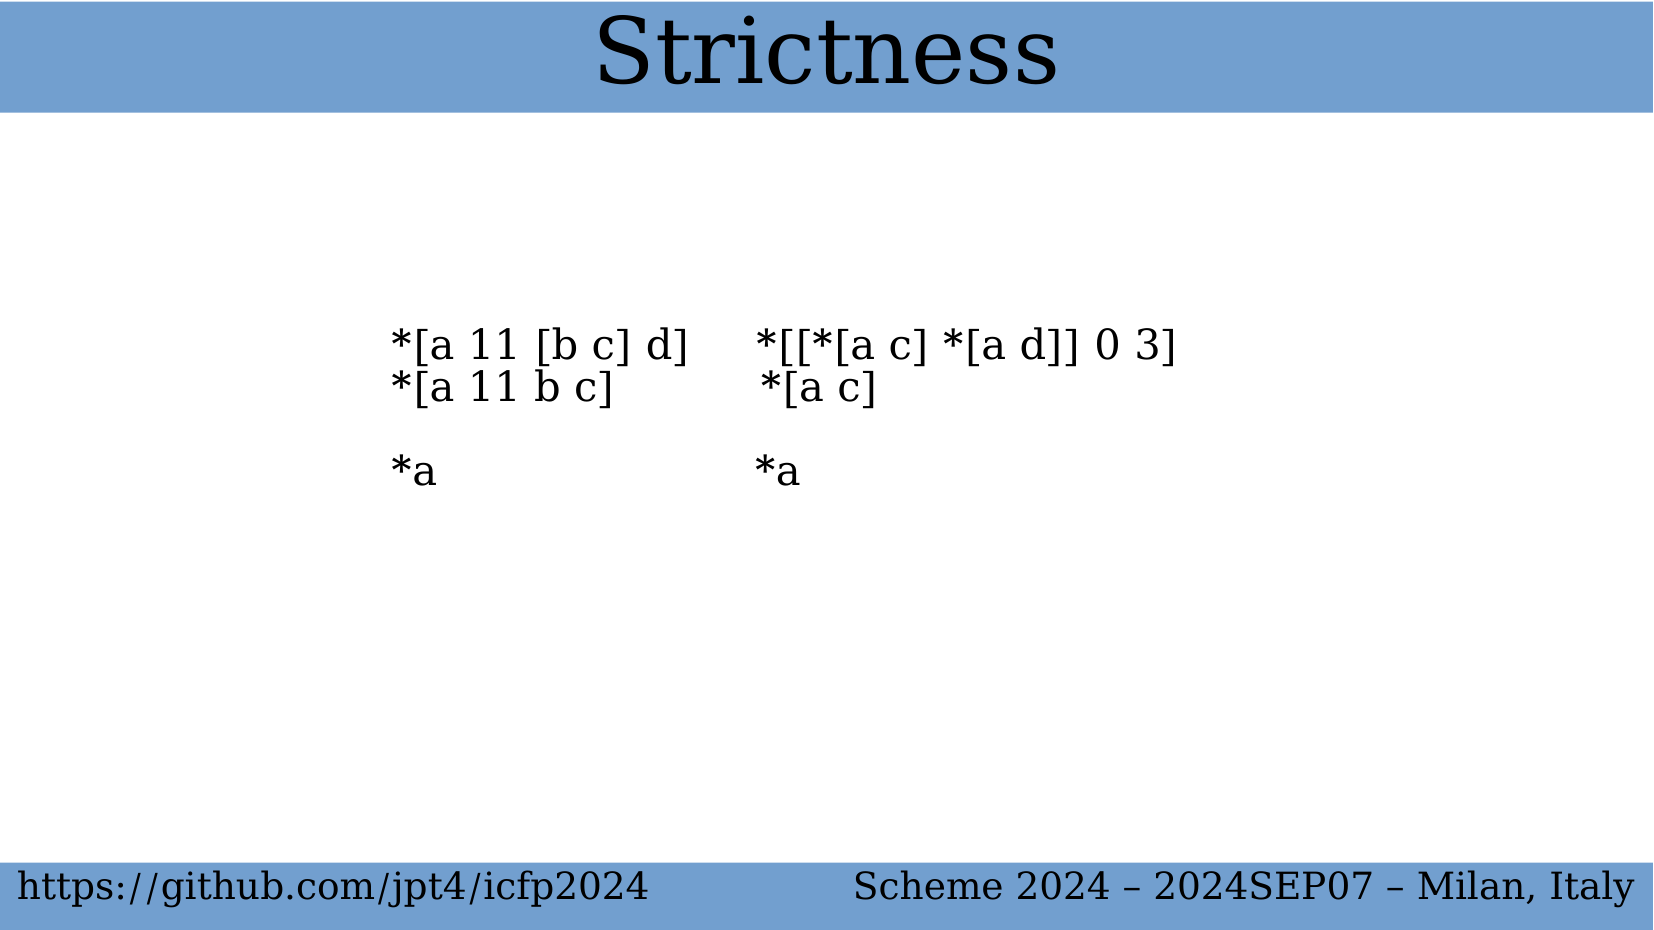

# Strictness
*[a 11 [b c] d] *[[*[a c] *[a d]] 0 3]
*[a 11 b c] *[a c]
*a *a
https://github.com/jpt4/icfp2024 Scheme 2024 – 2024SEP07 – Milan, Italy